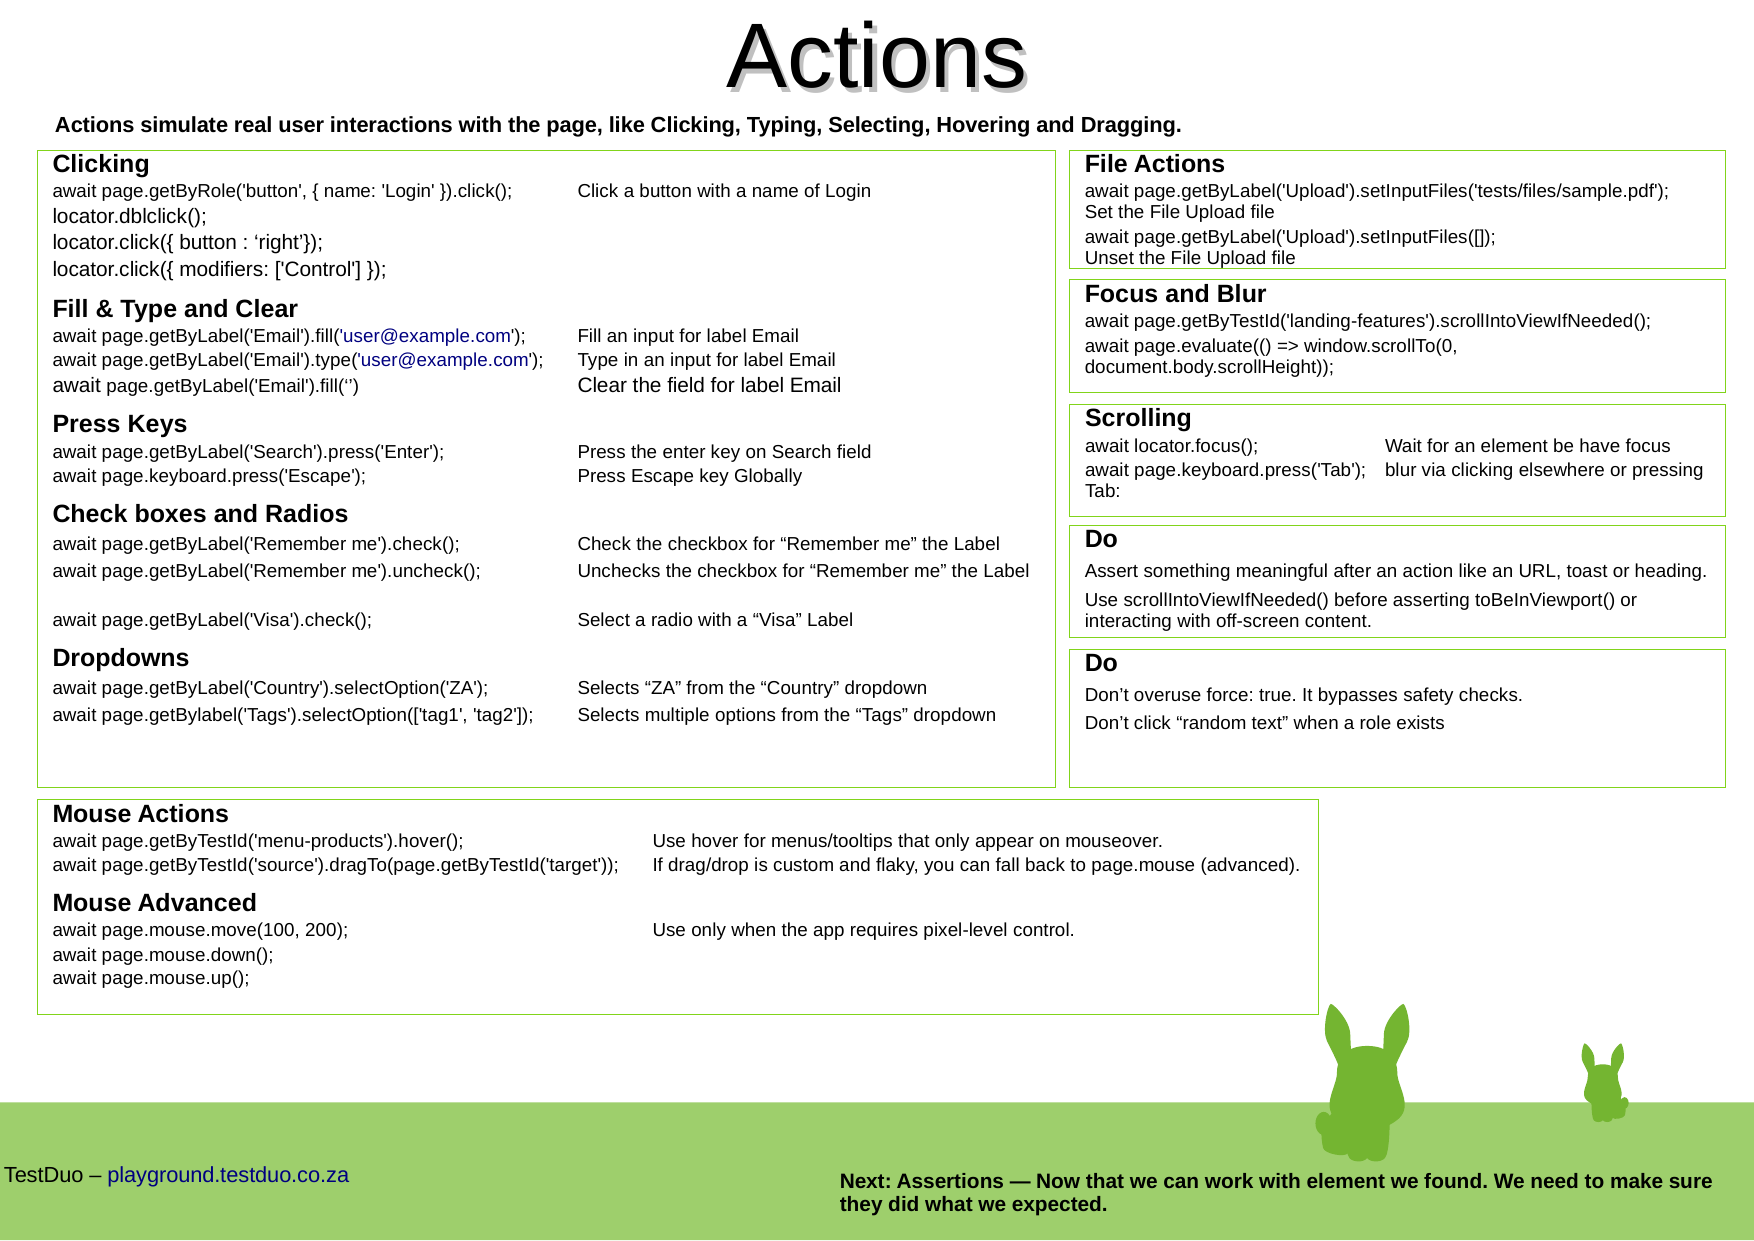

Actions
Actions simulate real user interactions with the page, like Clicking, Typing, Selecting, Hovering and Dragging.
Clicking
await page.getByRole('button', { name: 'Login' }).click();	Click a button with a name of Login
locator.dblclick();
locator.click({ button : ‘right’});
locator.click({ modifiers: ['Control'] });
Fill & Type and Clear
await page.getByLabel('Email').fill('user@example.com');	Fill an input for label Email
await page.getByLabel('Email').type('user@example.com');	Type in an input for label Email
await page.getByLabel('Email').fill(‘’)			Clear the field for label Email
Press Keys
await page.getByLabel('Search').press('Enter');		Press the enter key on Search field
await page.keyboard.press('Escape');			Press Escape key Globally
Check boxes and Radios
await page.getByLabel('Remember me').check();		Check the checkbox for “Remember me” the Label
await page.getByLabel('Remember me').uncheck();		Unchecks the checkbox for “Remember me” the Label
await page.getByLabel('Visa').check();			Select a radio with a “Visa” Label
Dropdowns
await page.getByLabel('Country').selectOption('ZA');		Selects “ZA” from the “Country” dropdown
await page.getBylabel('Tags').selectOption(['tag1', 'tag2']);	Selects multiple options from the “Tags” dropdown
File Actions
await page.getByLabel('Upload').setInputFiles('tests/files/sample.pdf');	Set the File Upload file
await page.getByLabel('Upload').setInputFiles([]);			Unset the File Upload file
Focus and Blur
await page.getByTestId('landing-features').scrollIntoViewIfNeeded();
await page.evaluate(() => window.scrollTo(0, document.body.scrollHeight));
Scrolling
await locator.focus();		Wait for an element be have focus
await page.keyboard.press('Tab');	blur via clicking elsewhere or pressing Tab:
Do
Assert something meaningful after an action like an URL, toast or heading.
Use scrollIntoViewIfNeeded() before asserting toBeInViewport() or interacting with off-screen content.
Do
Don’t overuse force: true. It bypasses safety checks.
Don’t click “random text” when a role exists
Mouse Actions
await page.getByTestId('menu-products').hover();			Use hover for menus/tooltips that only appear on mouseover.
await page.getByTestId('source').dragTo(page.getByTestId('target')); 	If drag/drop is custom and flaky, you can fall back to page.mouse (advanced).
Mouse Advanced
await page.mouse.move(100, 200);					Use only when the app requires pixel-level control.
await page.mouse.down();
await page.mouse.up();
# TestDuo – playground.testduo.co.za
Next: Assertions — Now that we can work with element we found. We need to make sure they did what we expected.